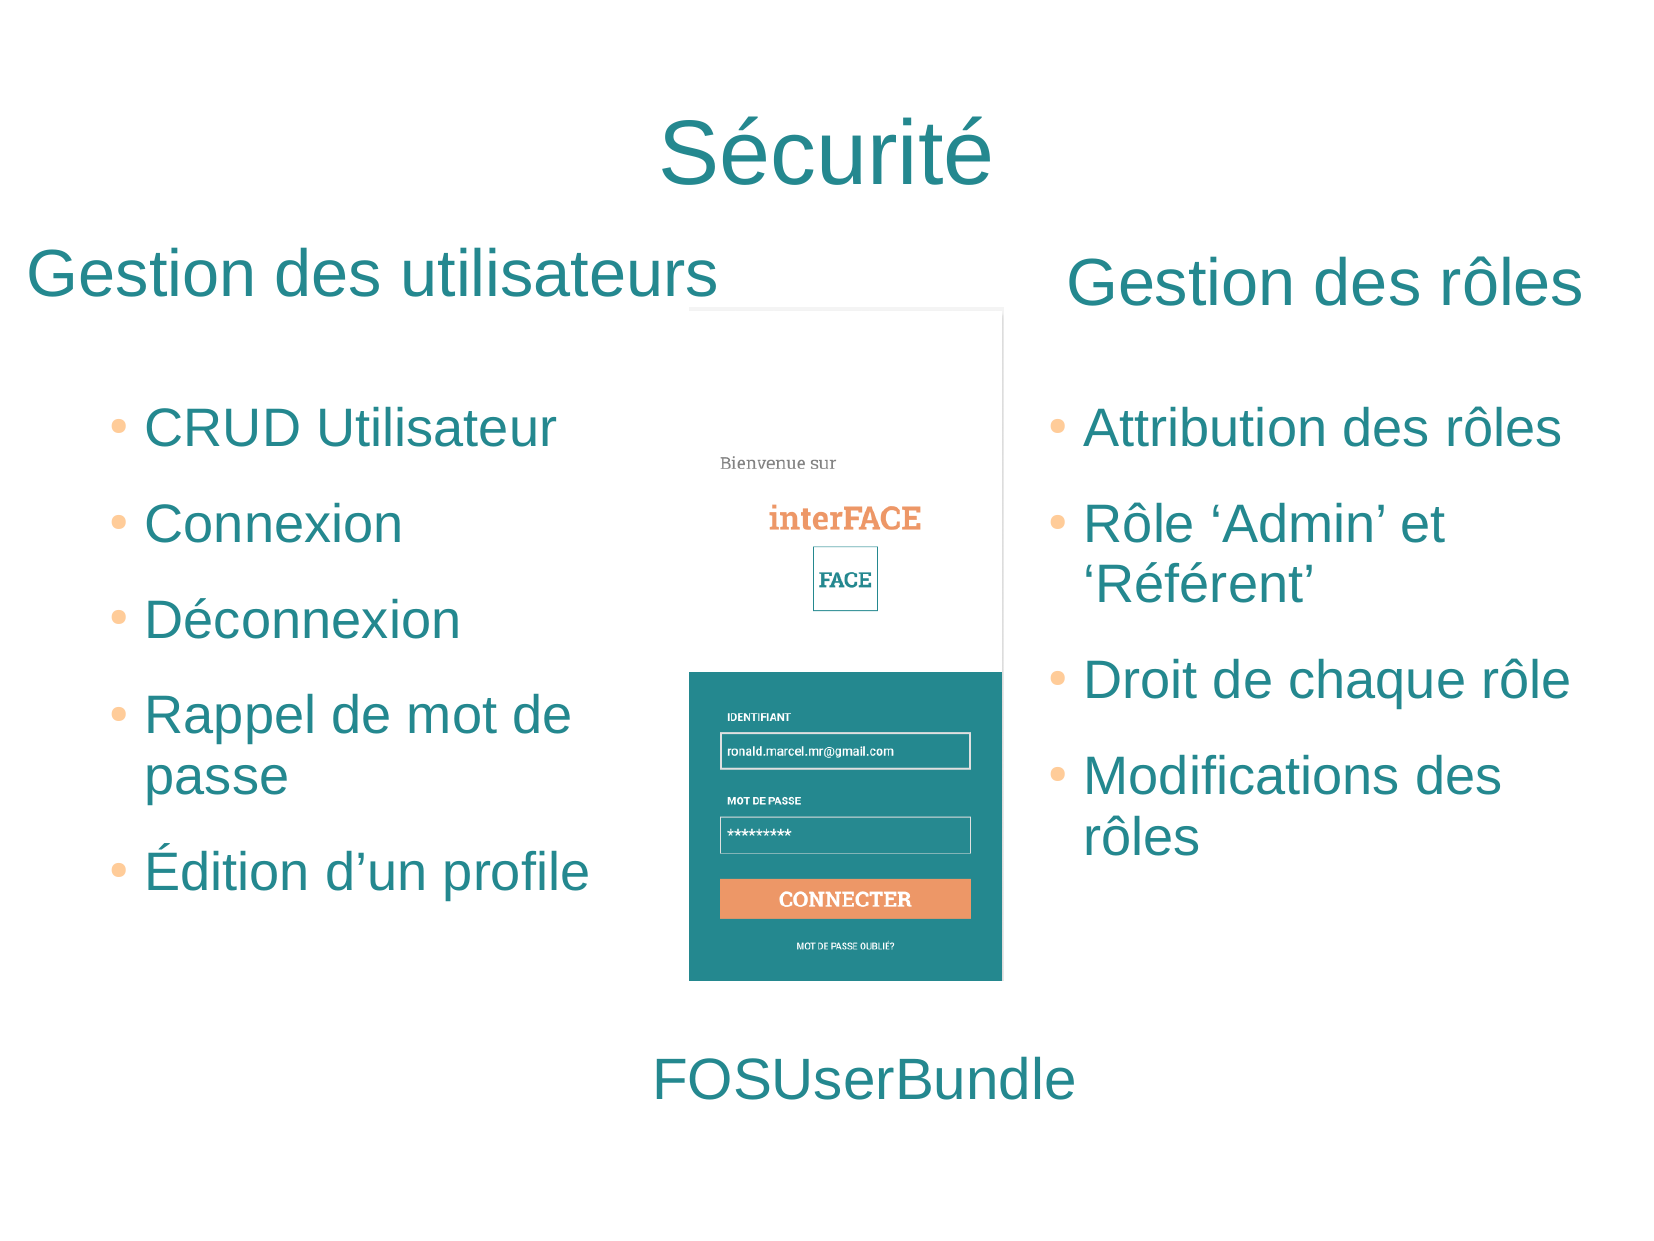

# Sécurité
Gestion des utilisateurs
Gestion des rôles
CRUD Utilisateur
Connexion
Déconnexion
Rappel de mot de passe
Édition d’un profile
Attribution des rôles
Rôle ‘Admin’ et ‘Référent’
Droit de chaque rôle
Modifications des rôles
FOSUserBundle